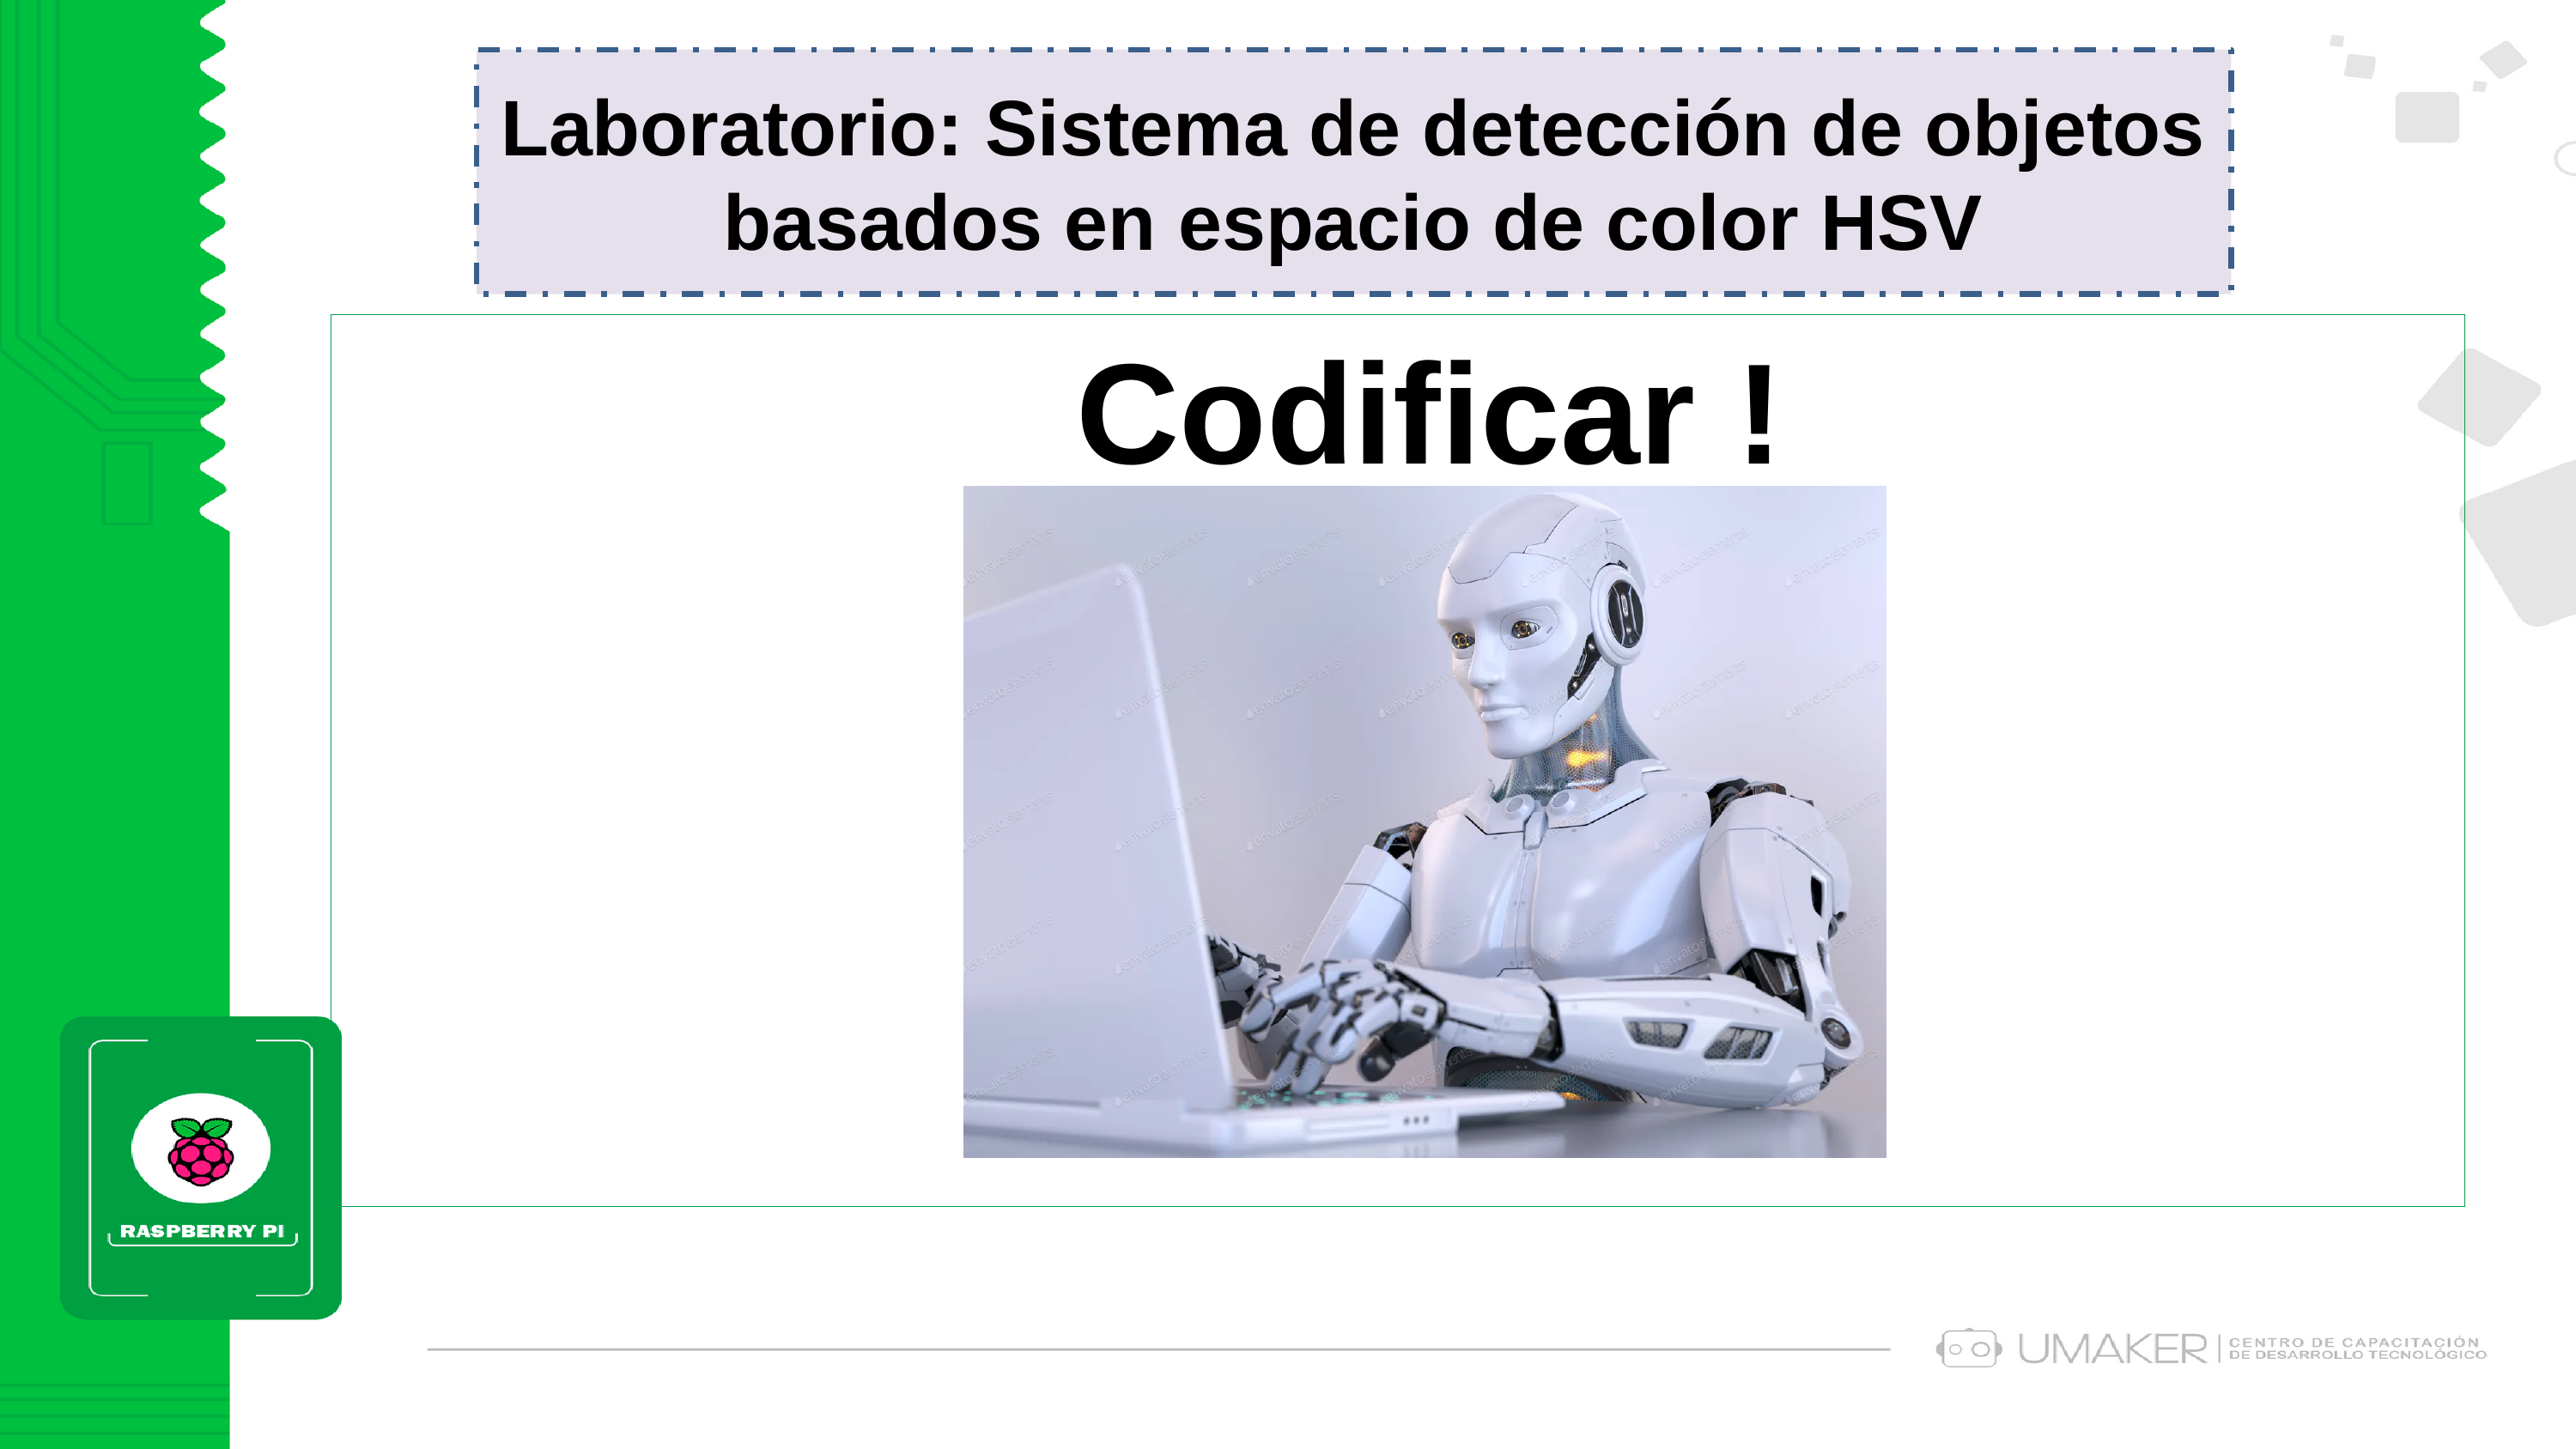

Laboratorio: Sistema de detección de objetos basados en espacio de color HSV
Codificar !